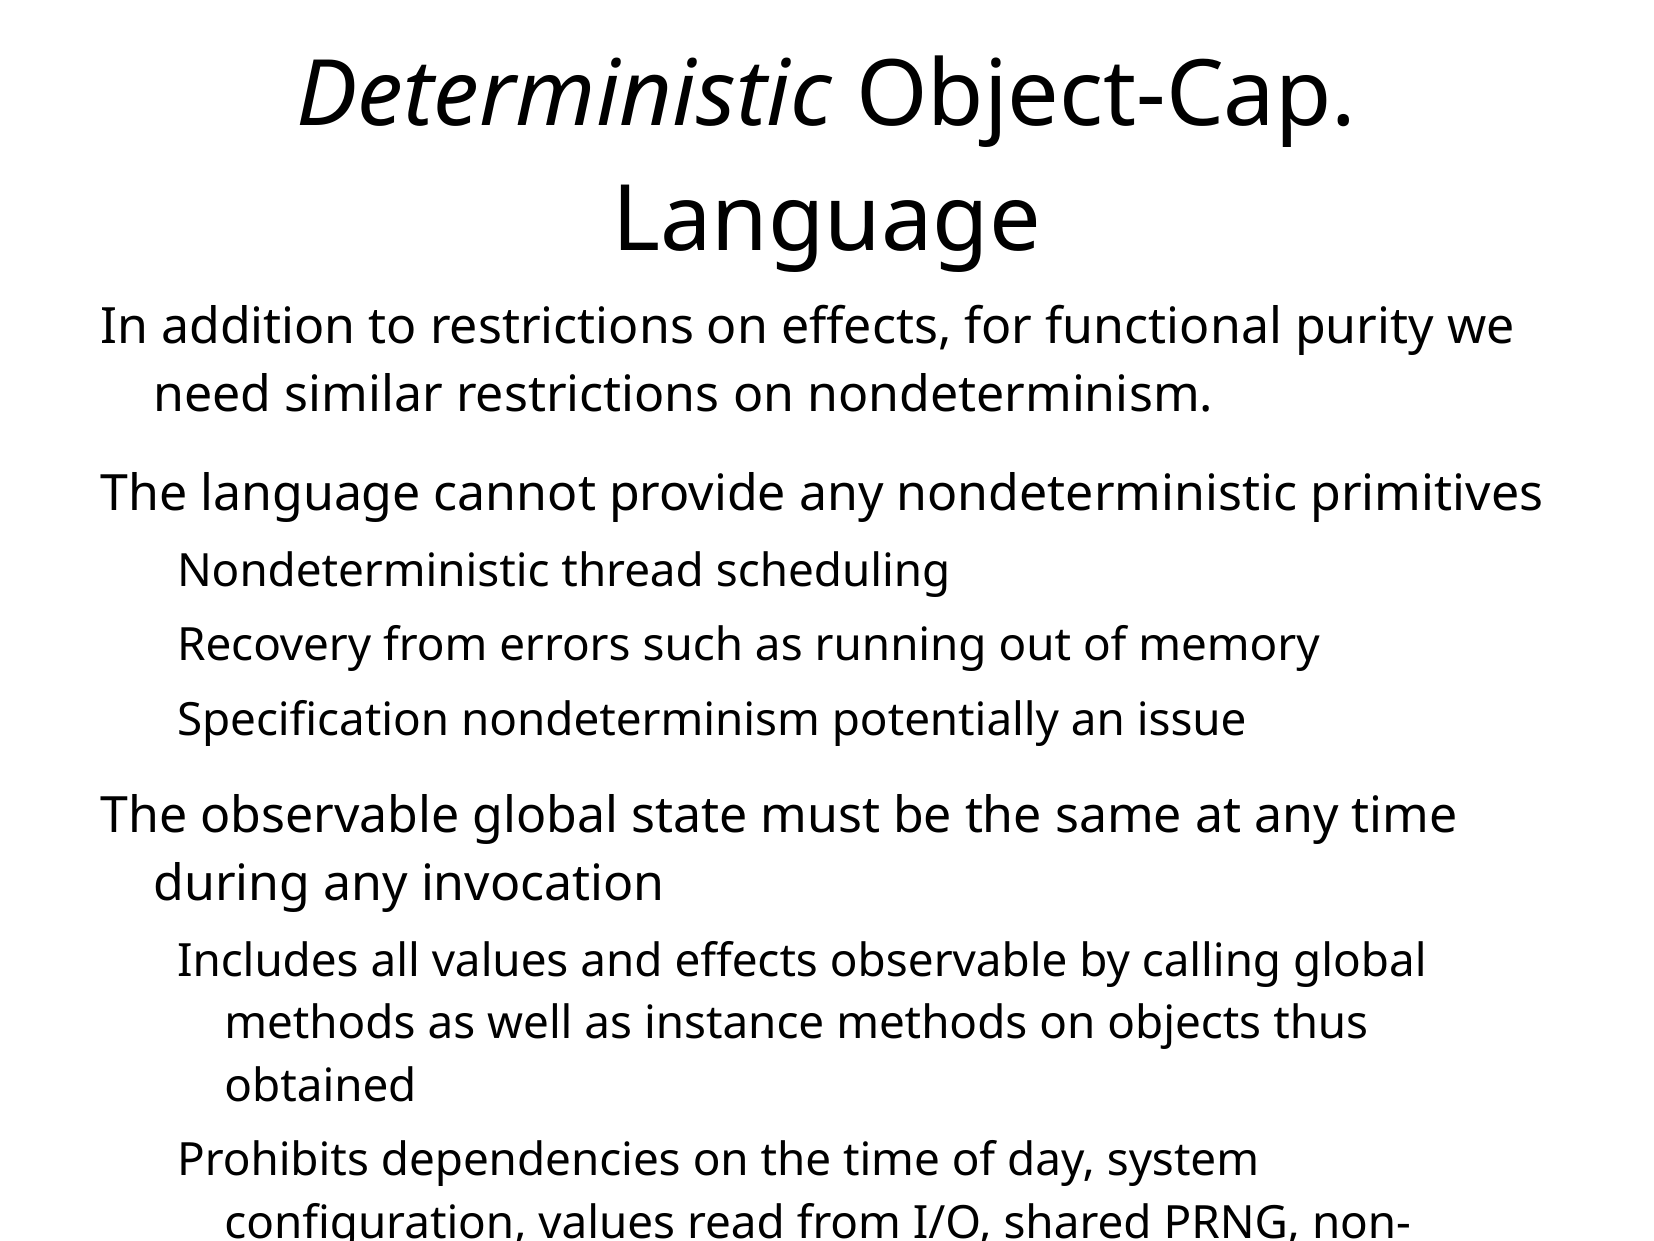

# Deterministic Object-Cap. Language
In addition to restrictions on effects, for functional purity we need similar restrictions on nondeterminism.
The language cannot provide any nondeterministic primitives
Nondeterministic thread scheduling
Recovery from errors such as running out of memory
Specification nondeterminism potentially an issue
The observable global state must be the same at any time during any invocation
Includes all values and effects observable by calling global methods as well as instance methods on objects thus obtained
Prohibits dependencies on the time of day, system configuration, values read from I/O, shared PRNG, non-transparent caching, etc.